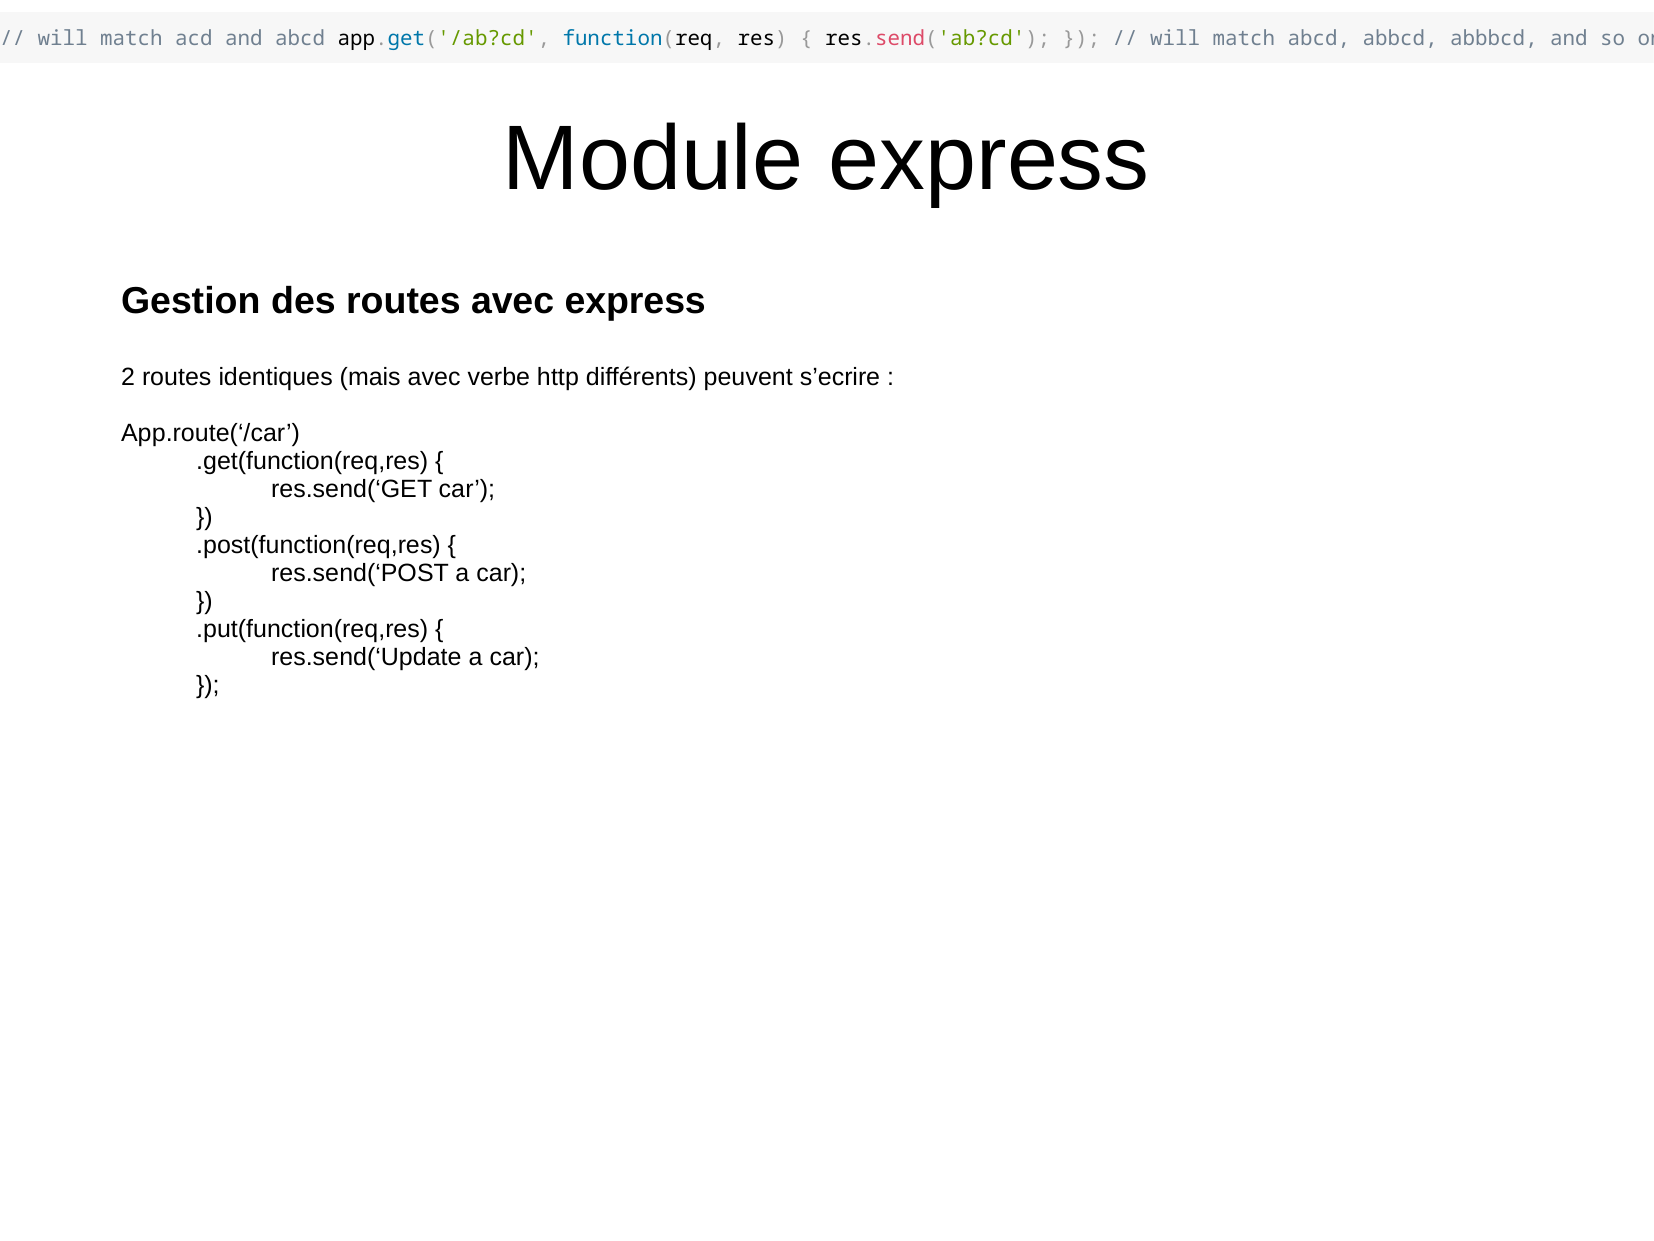

// will match acd and abcd app.get('/ab?cd', function(req, res) { res.send('ab?cd'); }); // will match abcd, abbcd, abbbcd, and so on app.get('/ab+cd', function(req, res) { res.send('ab+cd'); }); // will match abcd, abxcd, abRABDOMcd, ab123cd, and so on app.get('/ab*cd', function(req, res) { res.send('ab*cd'); }); // will match /abe and /abcde app.get('/ab(cd)?e', function(req, res) { res.send('ab(cd)?e'); });
# Module express
Gestion des routes avec express
2 routes identiques (mais avec verbe http différents) peuvent s’ecrire :
App.route(‘/car’)
	.get(function(req,res) {
		res.send(‘GET car’);
	})
	.post(function(req,res) {
		res.send(‘POST a car);
	})
	.put(function(req,res) {
		res.send(‘Update a car);
	});